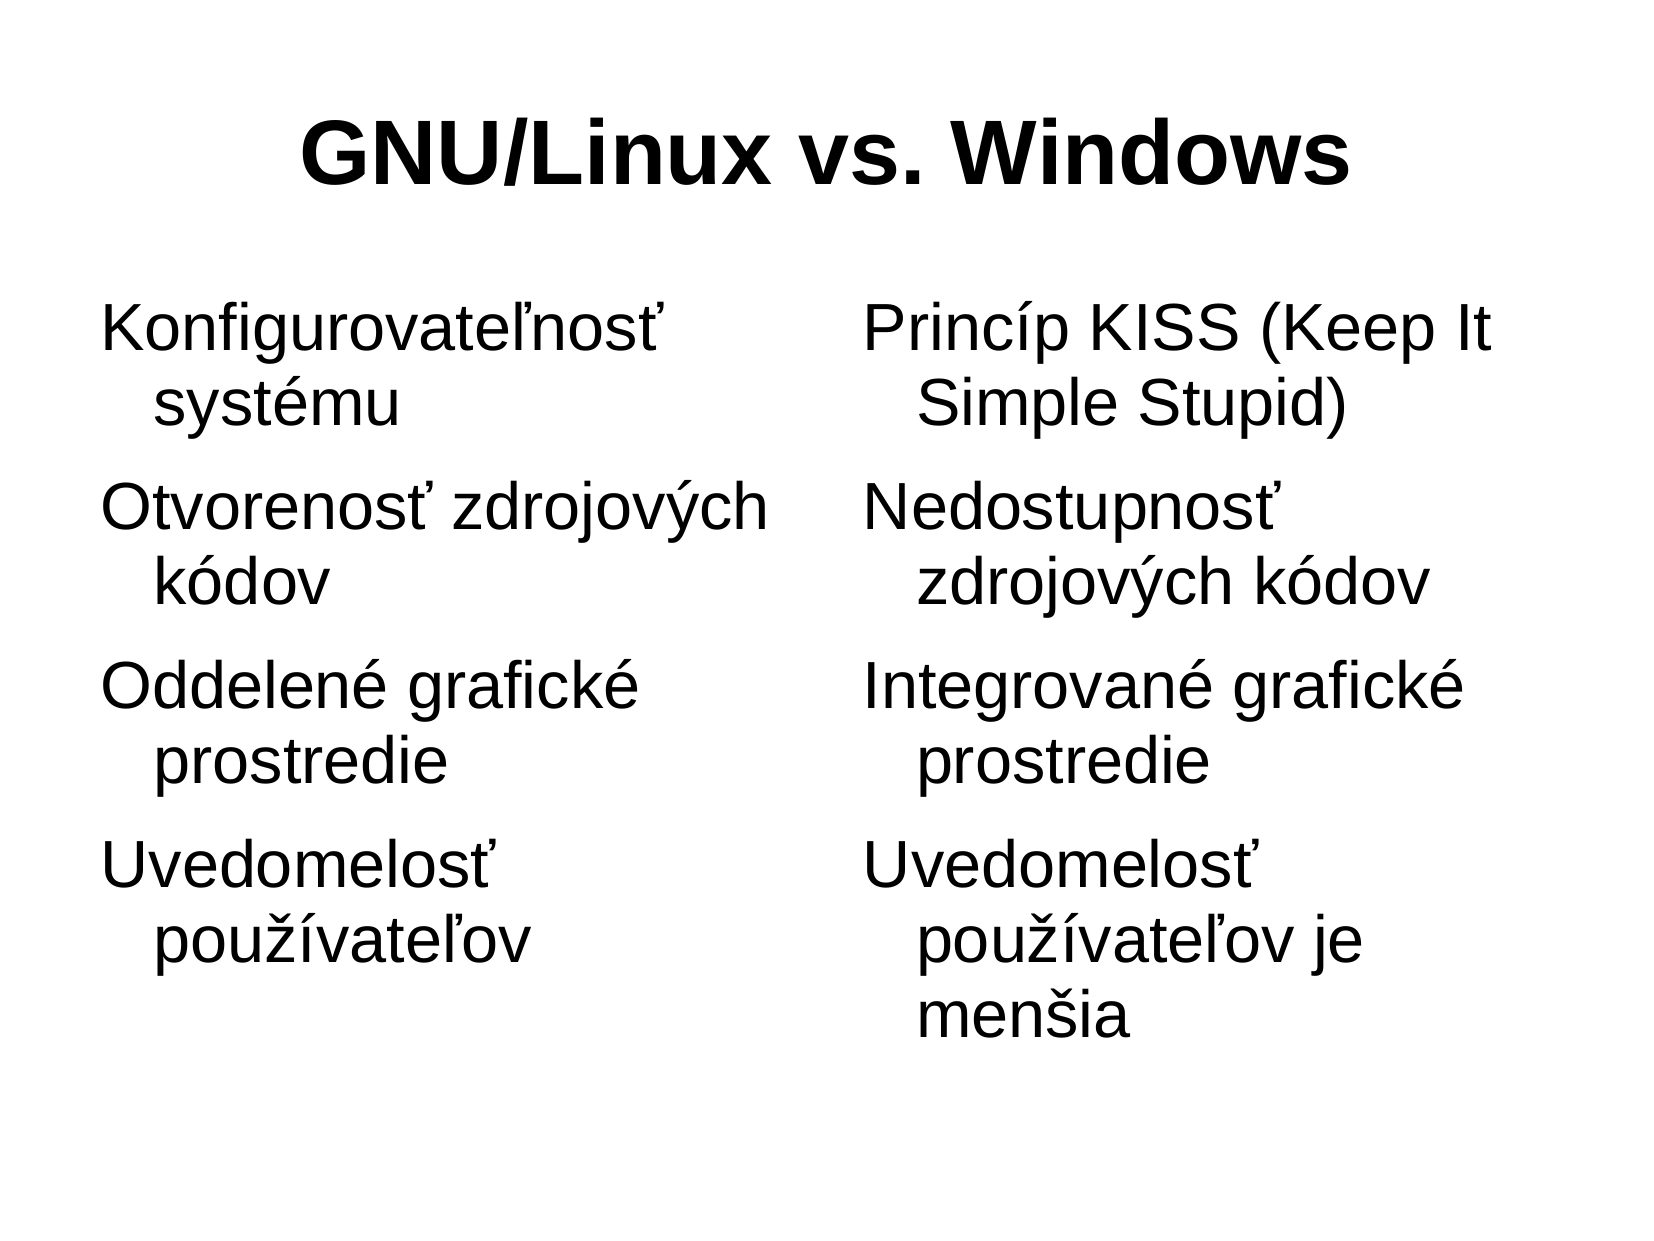

# GNU/Linux vs. Windows
Konfigurovateľnosť systému
Otvorenosť zdrojových kódov
Oddelené grafické prostredie
Uvedomelosť používateľov
Princíp KISS (Keep It Simple Stupid)
Nedostupnosť zdrojových kódov
Integrované grafické prostredie
Uvedomelosť používateľov je menšia